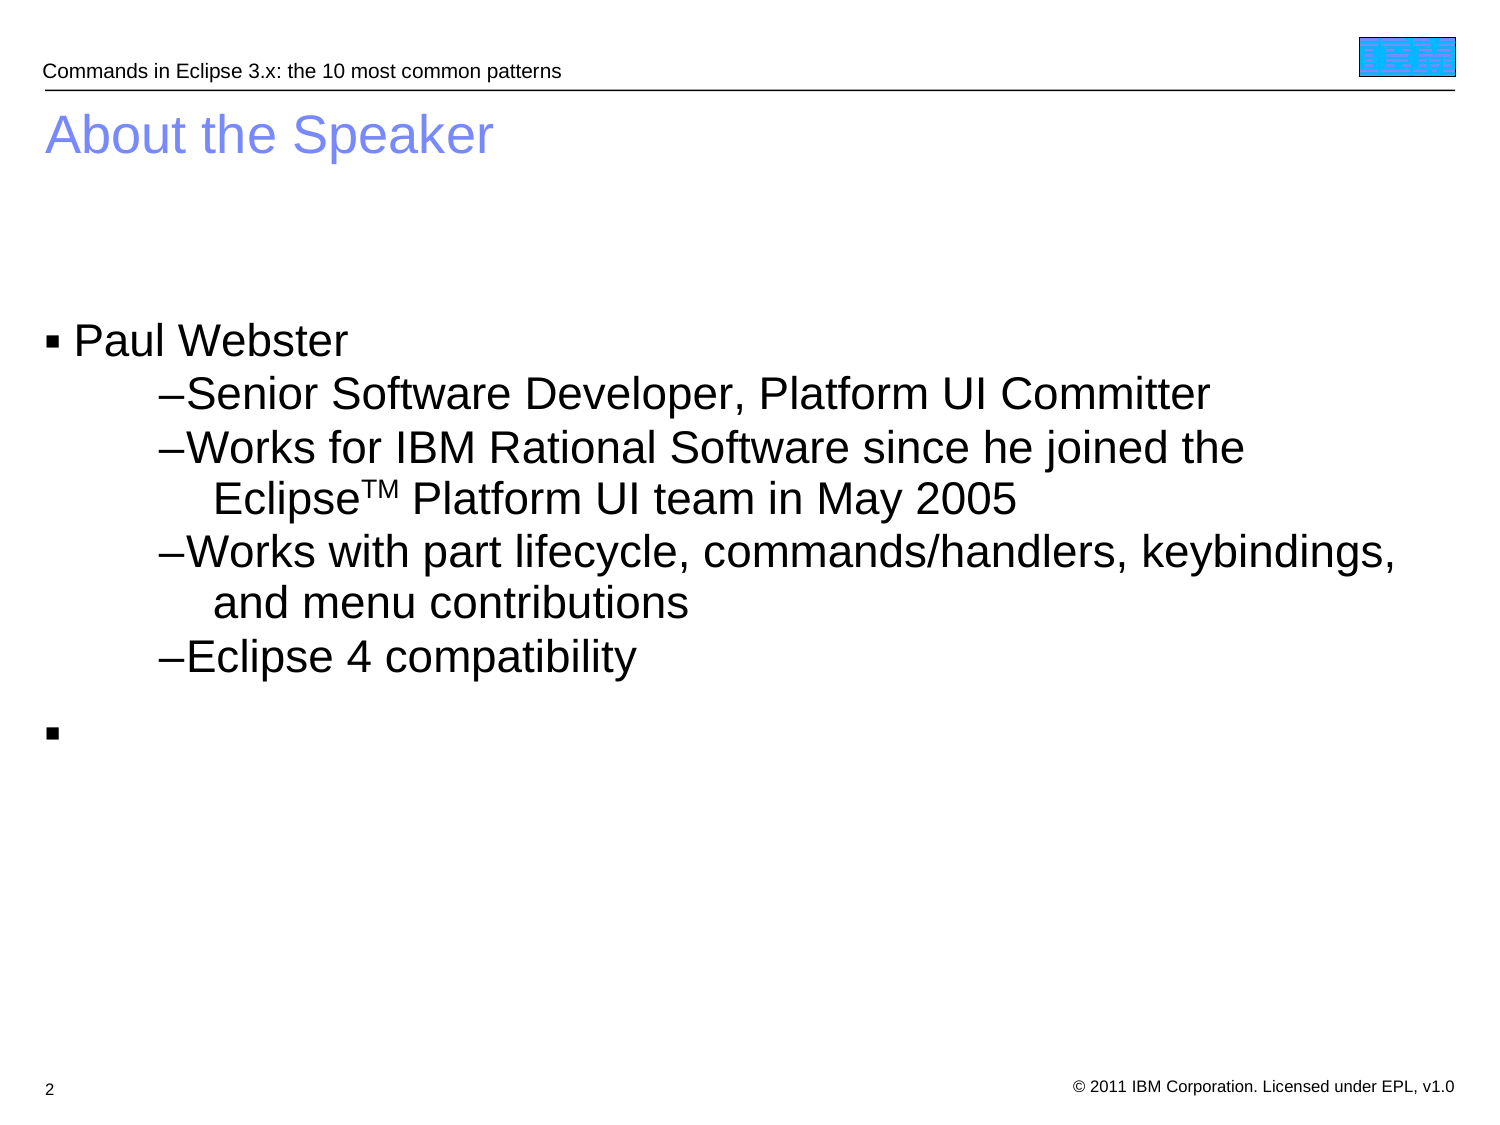

Commands in Eclipse 3.x: the 10 most common patterns
# About the Speaker
Paul Webster
Senior Software Developer, Platform UI Committer
Works for IBM Rational Software since he joined the EclipseTM Platform UI team in May 2005
Works with part lifecycle, commands/handlers, keybindings, and menu contributions
Eclipse 4 compatibility
2